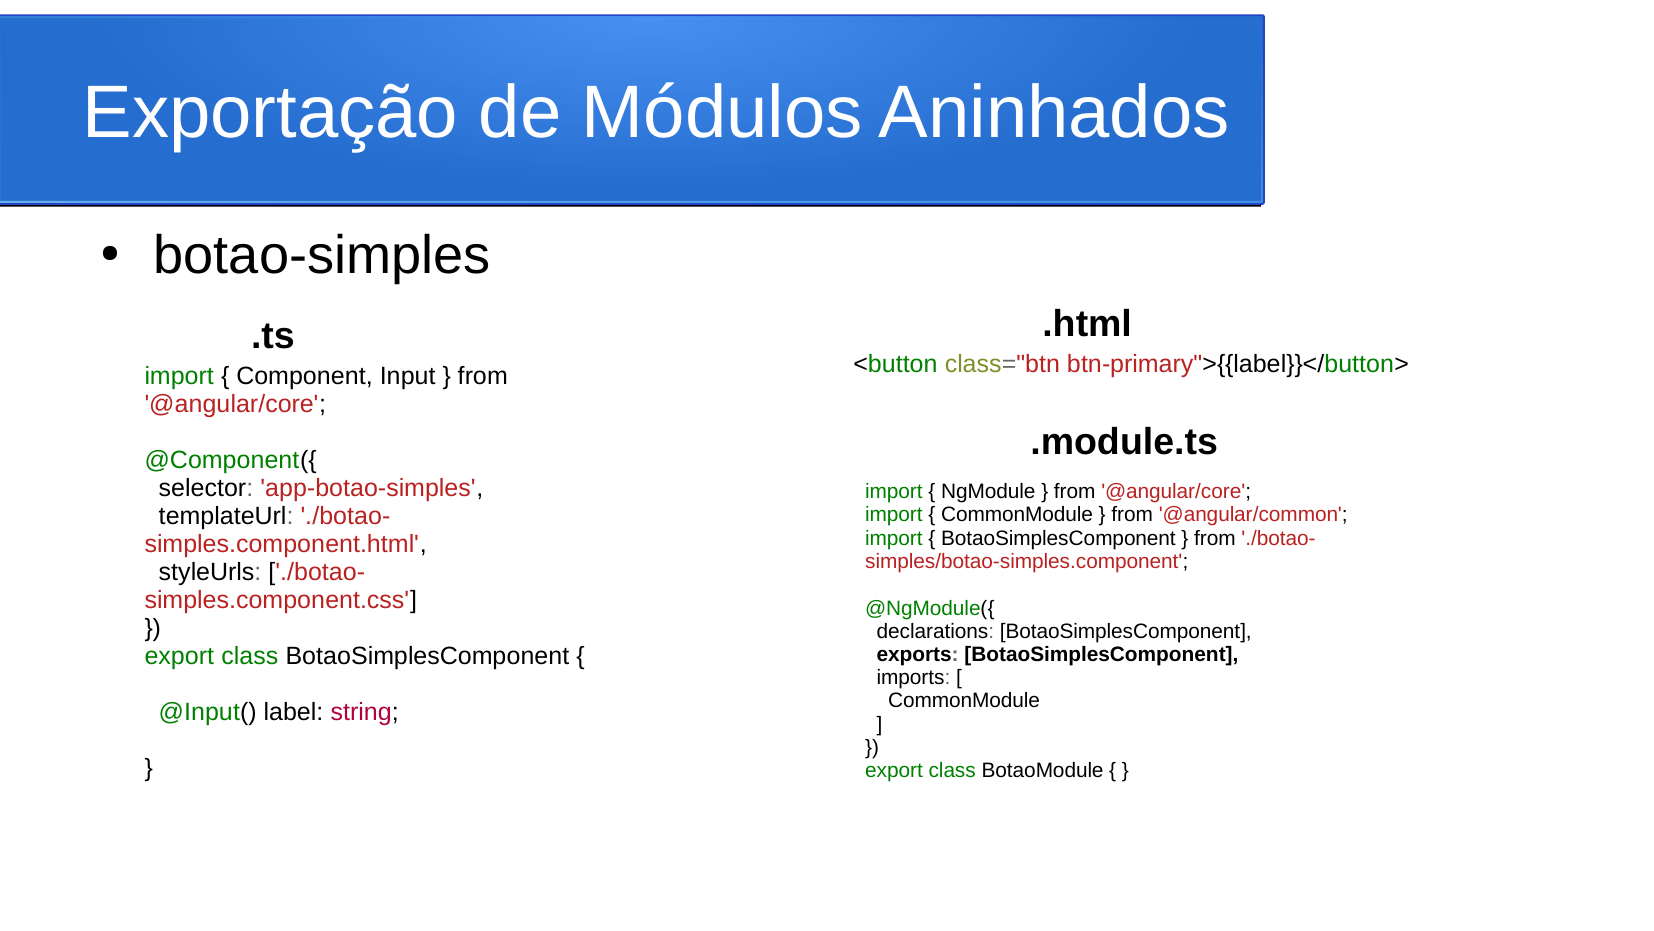

# Exportação de Módulos Aninhados
botao-simples
.html
.ts
<button class="btn btn-primary">{{label}}</button>
import { Component, Input } from '@angular/core';
@Component({
 selector: 'app-botao-simples',
 templateUrl: './botao-simples.component.html',
 styleUrls: ['./botao-simples.component.css']
})
export class BotaoSimplesComponent {
 @Input() label: string;
}
.module.ts
import { NgModule } from '@angular/core';
import { CommonModule } from '@angular/common';
import { BotaoSimplesComponent } from './botao-simples/botao-simples.component';
@NgModule({
 declarations: [BotaoSimplesComponent],
 exports: [BotaoSimplesComponent],
 imports: [
 CommonModule
 ]
})
export class BotaoModule { }